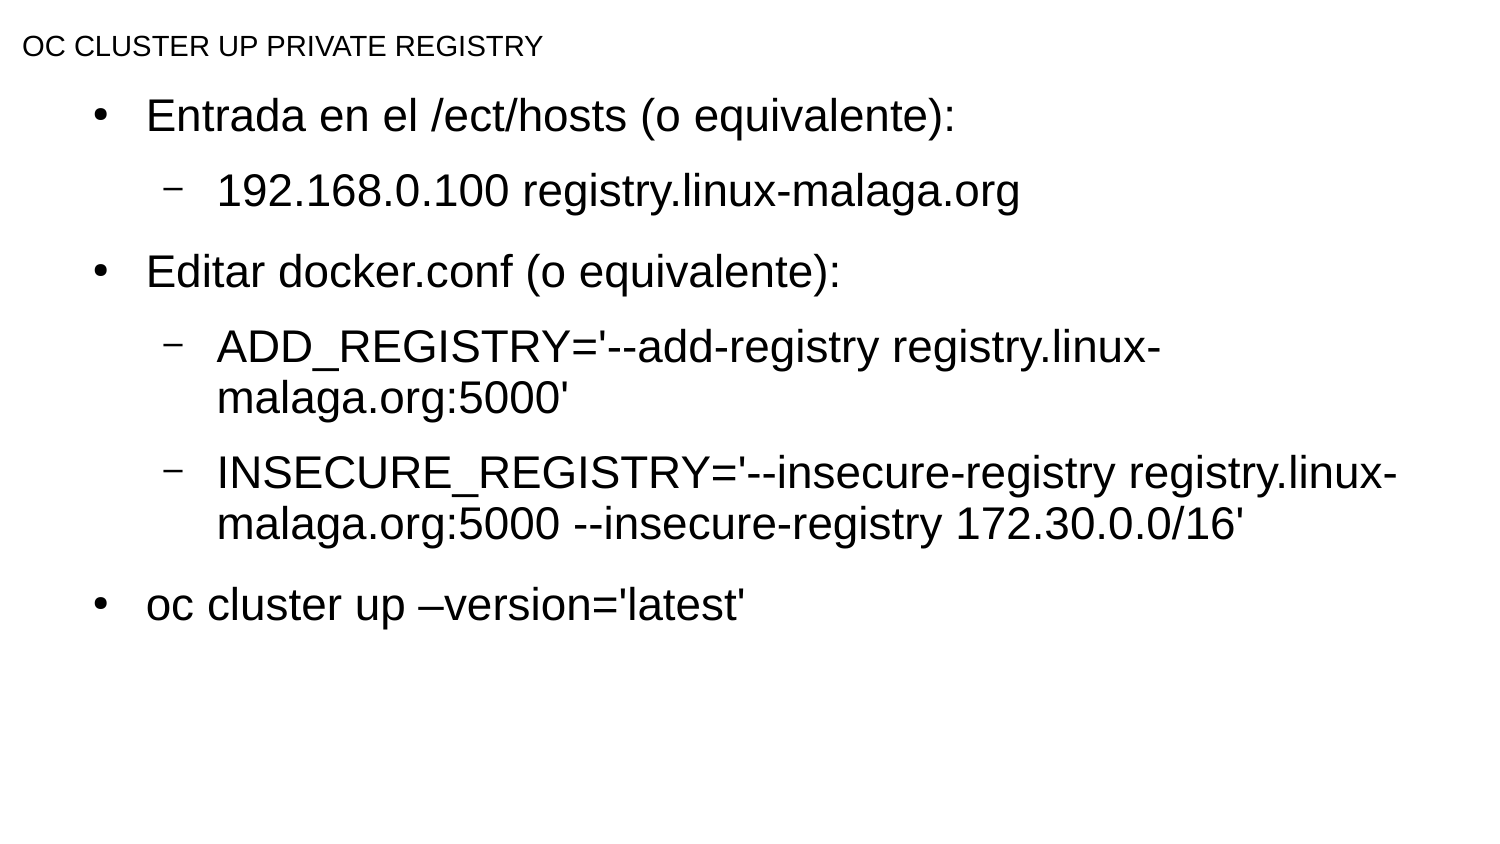

# OC CLUSTER UP PRIVATE REGISTRY
Entrada en el /ect/hosts (o equivalente):
192.168.0.100 registry.linux-malaga.org
Editar docker.conf (o equivalente):
ADD_REGISTRY='--add-registry registry.linux-malaga.org:5000'
INSECURE_REGISTRY='--insecure-registry registry.linux-malaga.org:5000 --insecure-registry 172.30.0.0/16'
oc cluster up –version='latest'